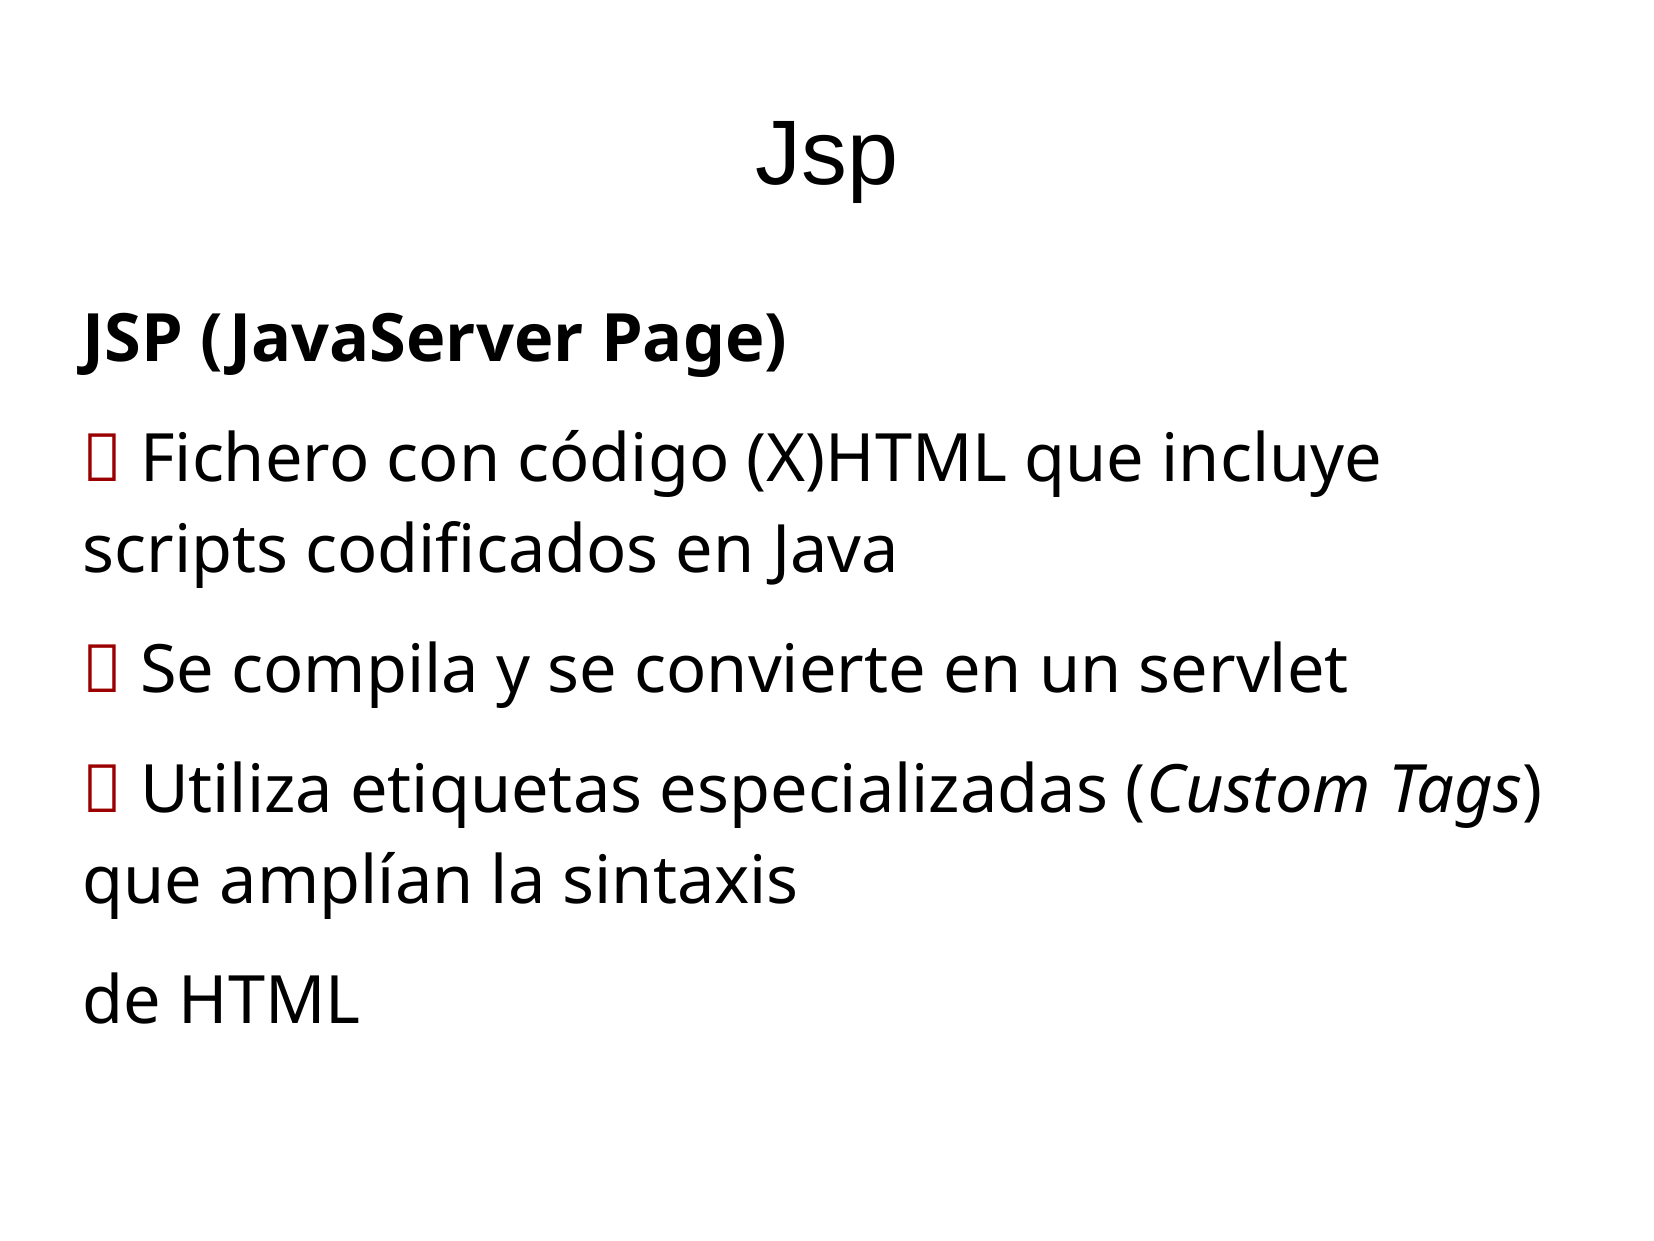

# Jsp
JSP (JavaServer Page)
 Fichero con código (X)HTML que incluye scripts codificados en Java
 Se compila y se convierte en un servlet
 Utiliza etiquetas especializadas (Custom Tags) que amplían la sintaxis
de HTML